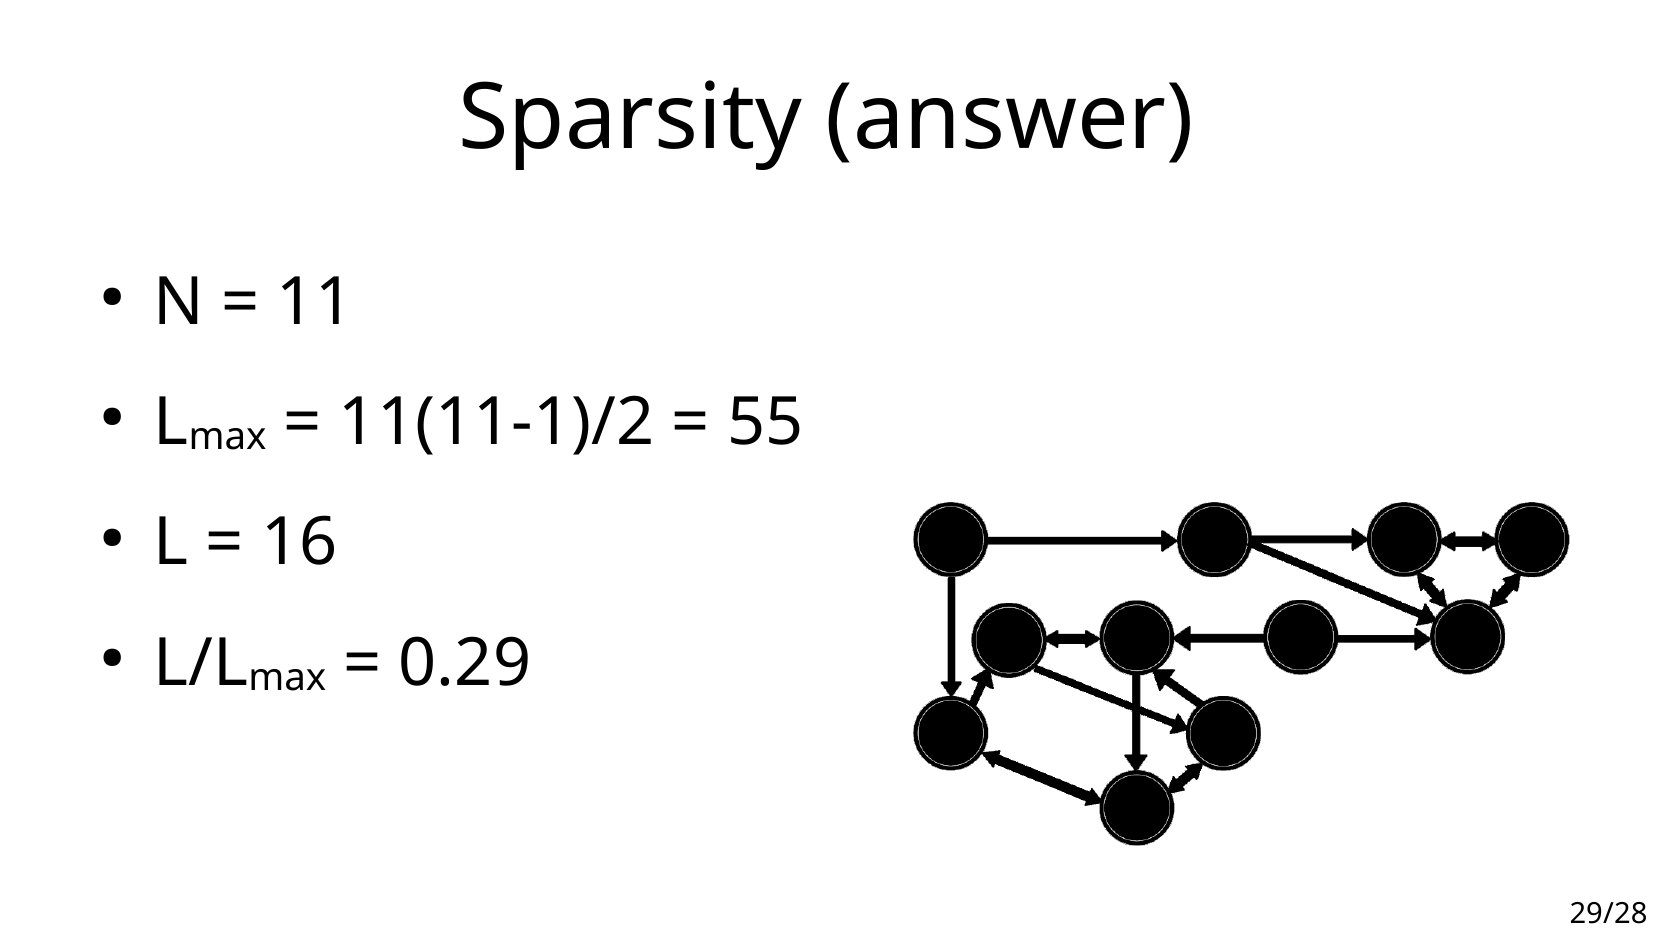

# Sparsity (answer)
N = 11
Lmax = 11(11-1)/2 = 55
L = 16
L/Lmax = 0.29
29